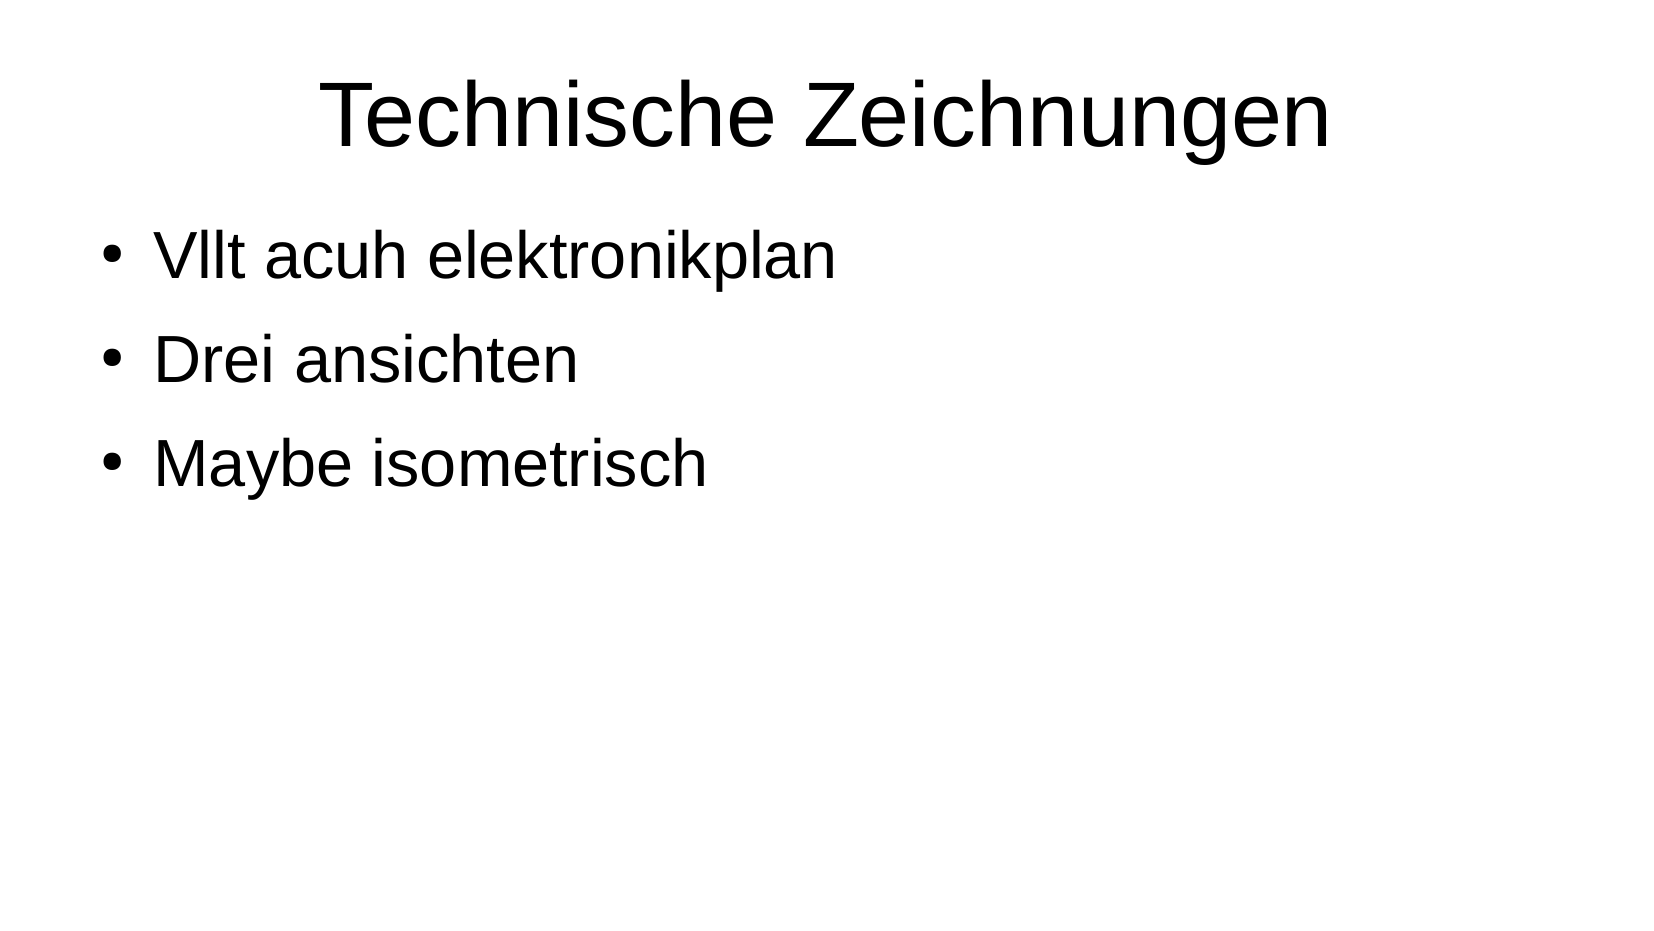

# Technische Zeichnungen
Vllt acuh elektronikplan
Drei ansichten
Maybe isometrisch